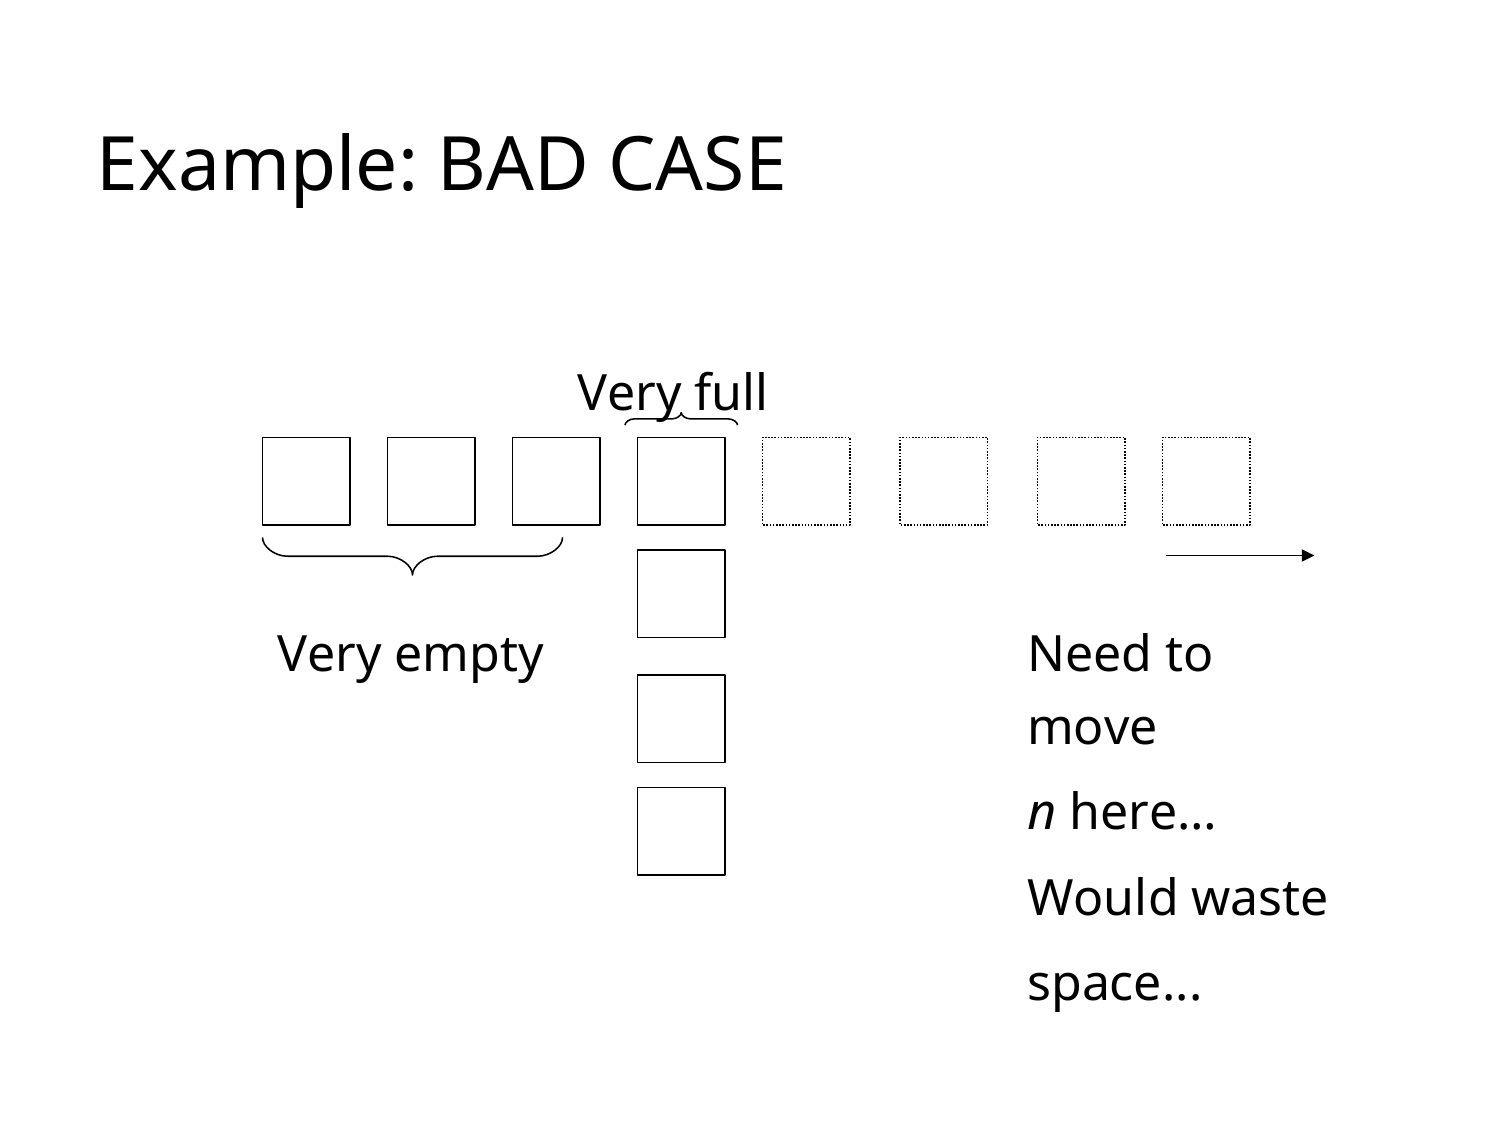

# Example: BAD CASE
				Very full
		Very empty				Need to 							move
							n here…
							Would waste
							space...